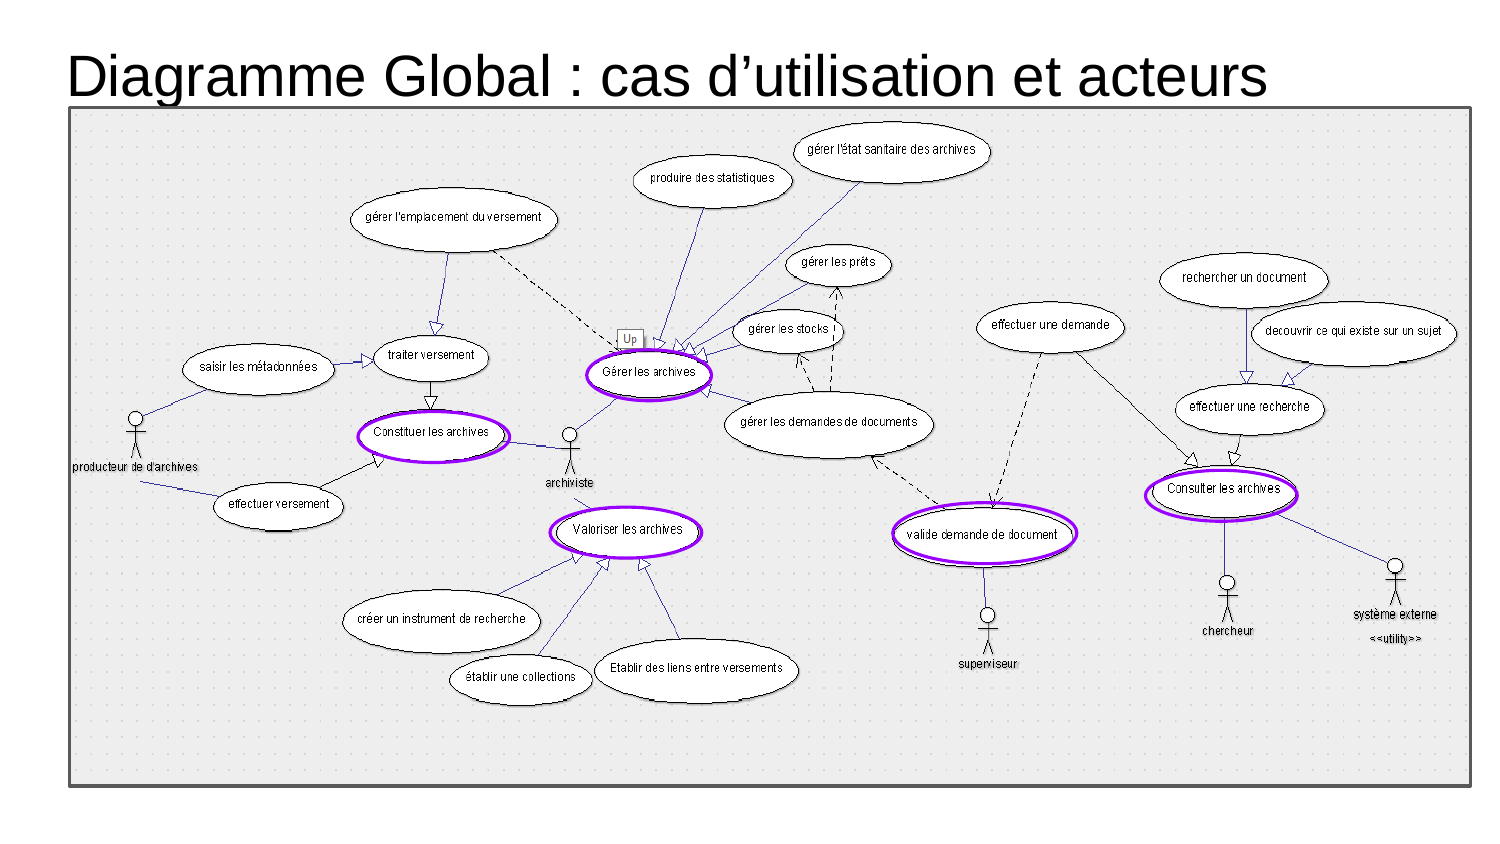

# Diagramme Global : cas d’utilisation et acteurs